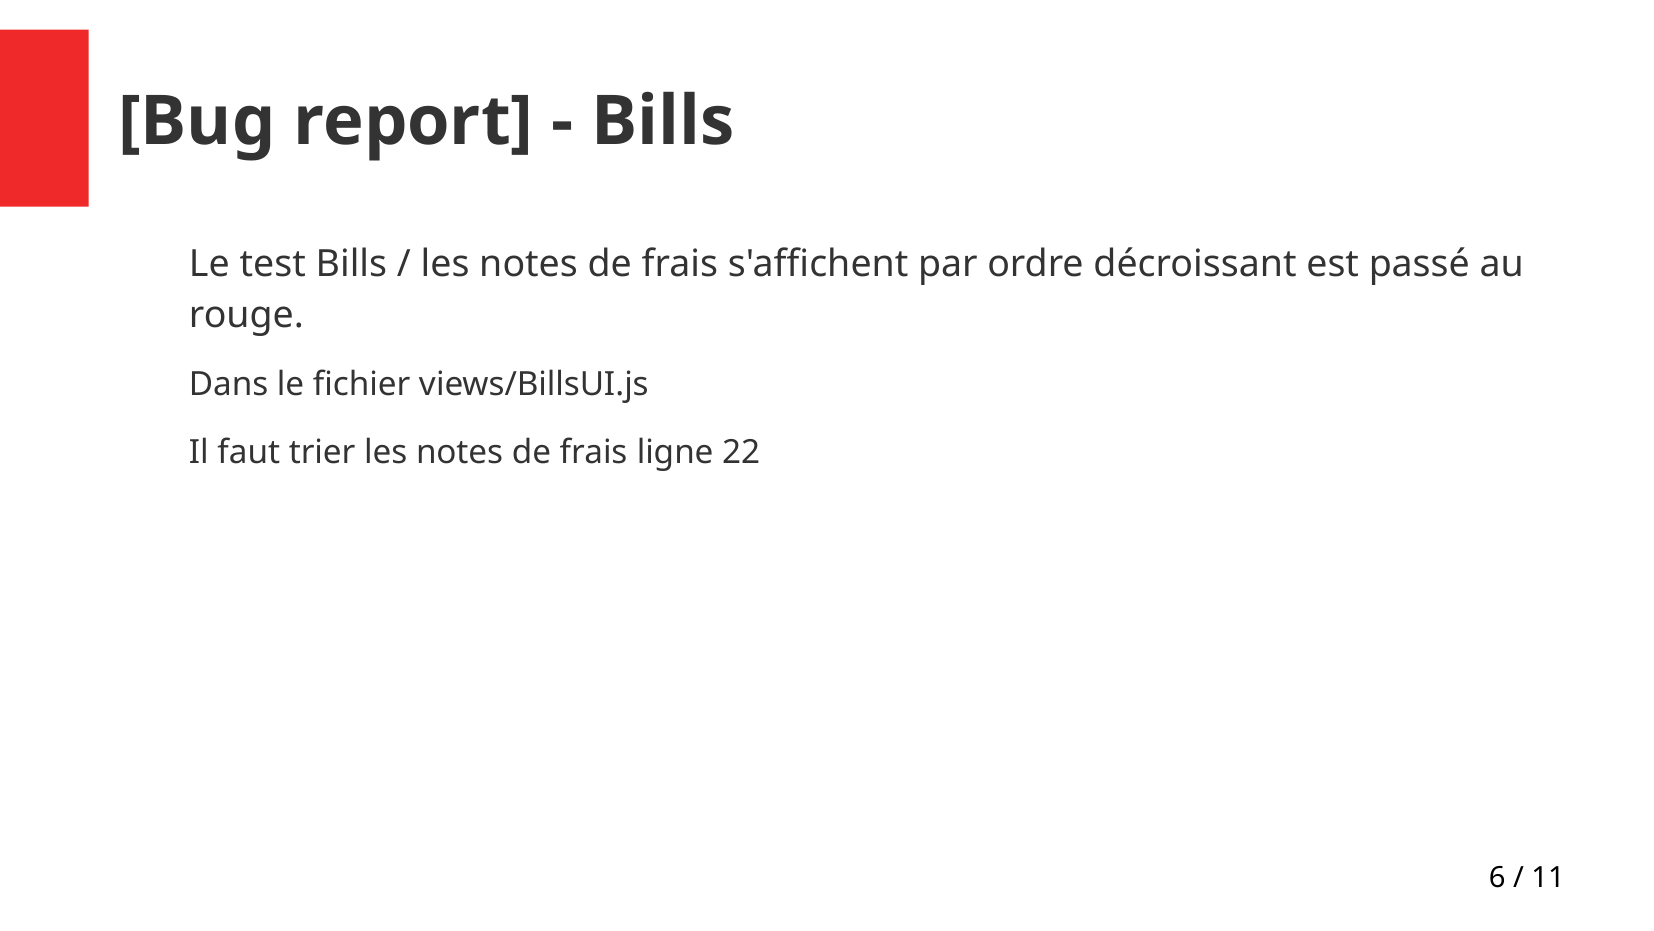

# [Bug report] - Bills
Le test Bills / les notes de frais s'affichent par ordre décroissant est passé au rouge.
Dans le fichier views/BillsUI.js
Il faut trier les notes de frais ligne 22
6